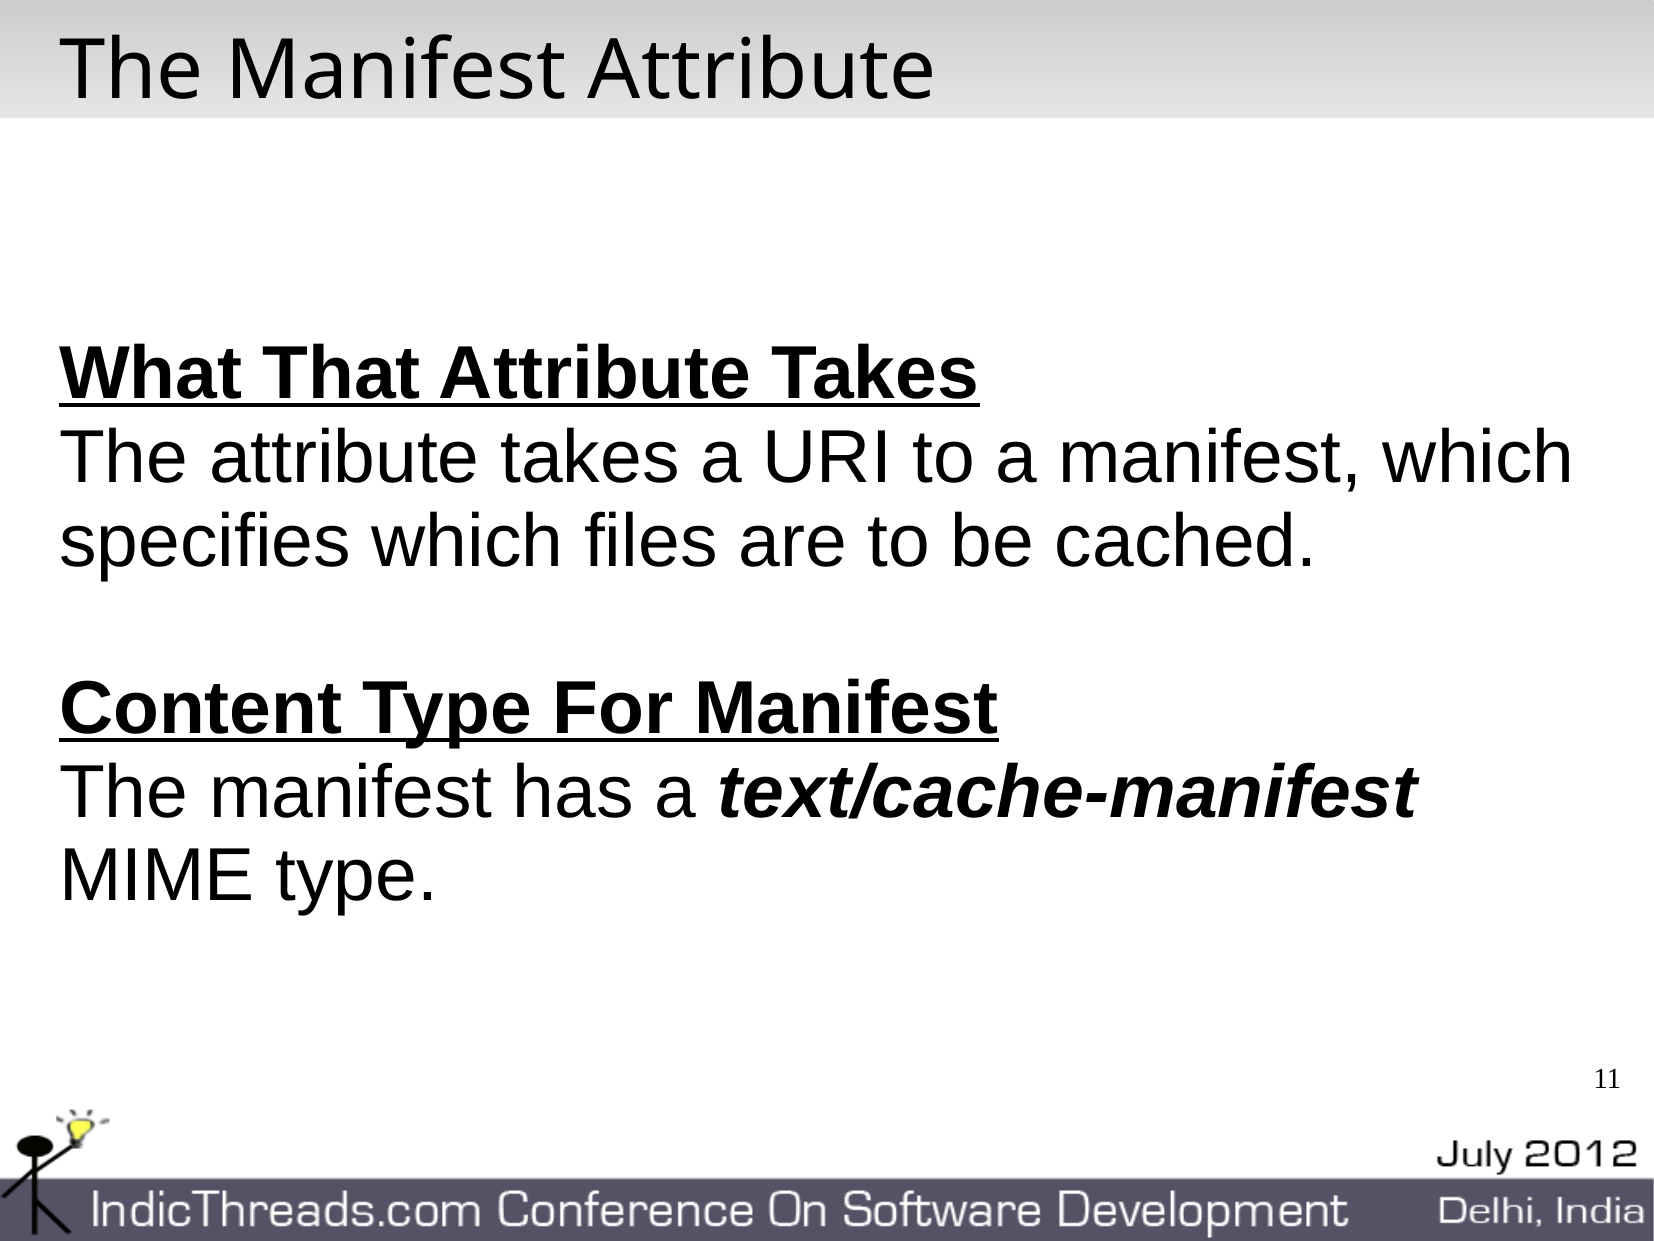

# The Manifest Attribute
What That Attribute Takes
The attribute takes a URI to a manifest, which specifies which files are to be cached.
Content Type For Manifest
The manifest has a text/cache-manifest MIME type.
11